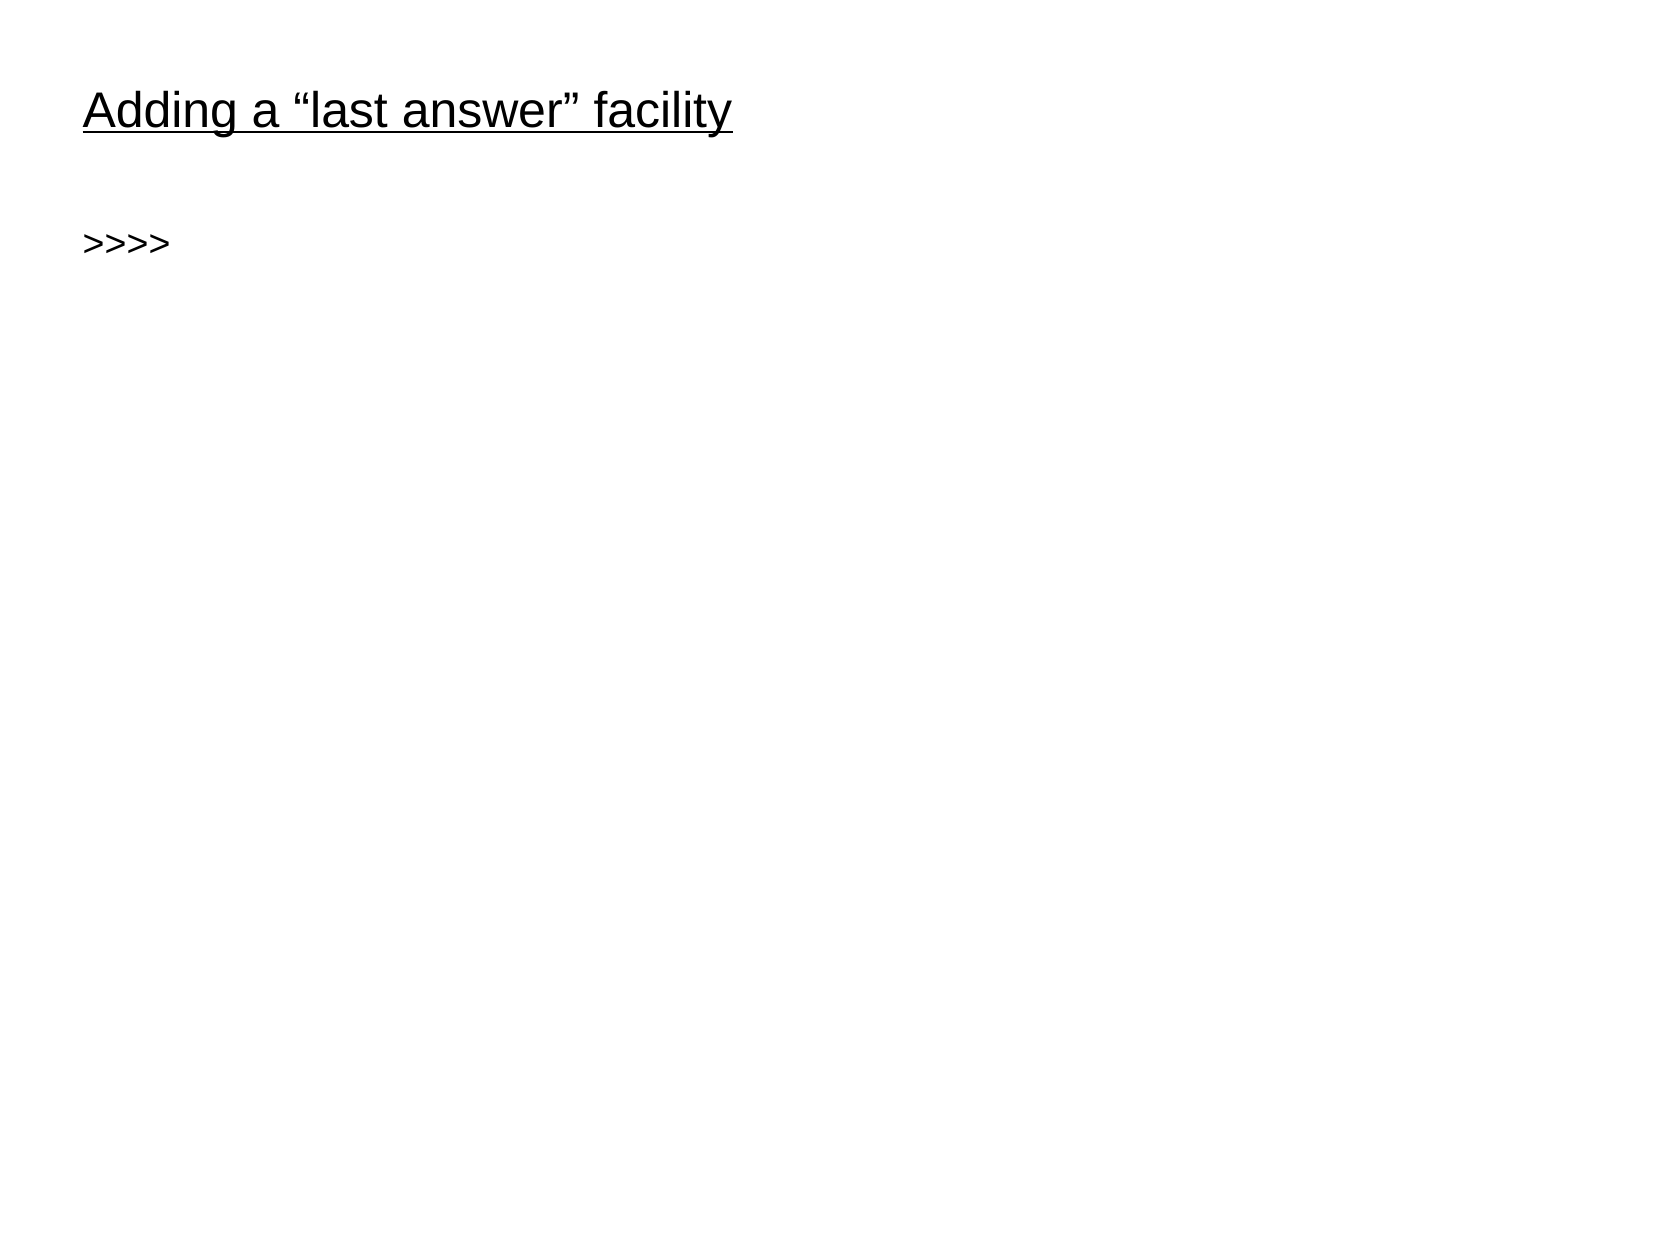

# Adding a “last answer” facility
>>>>